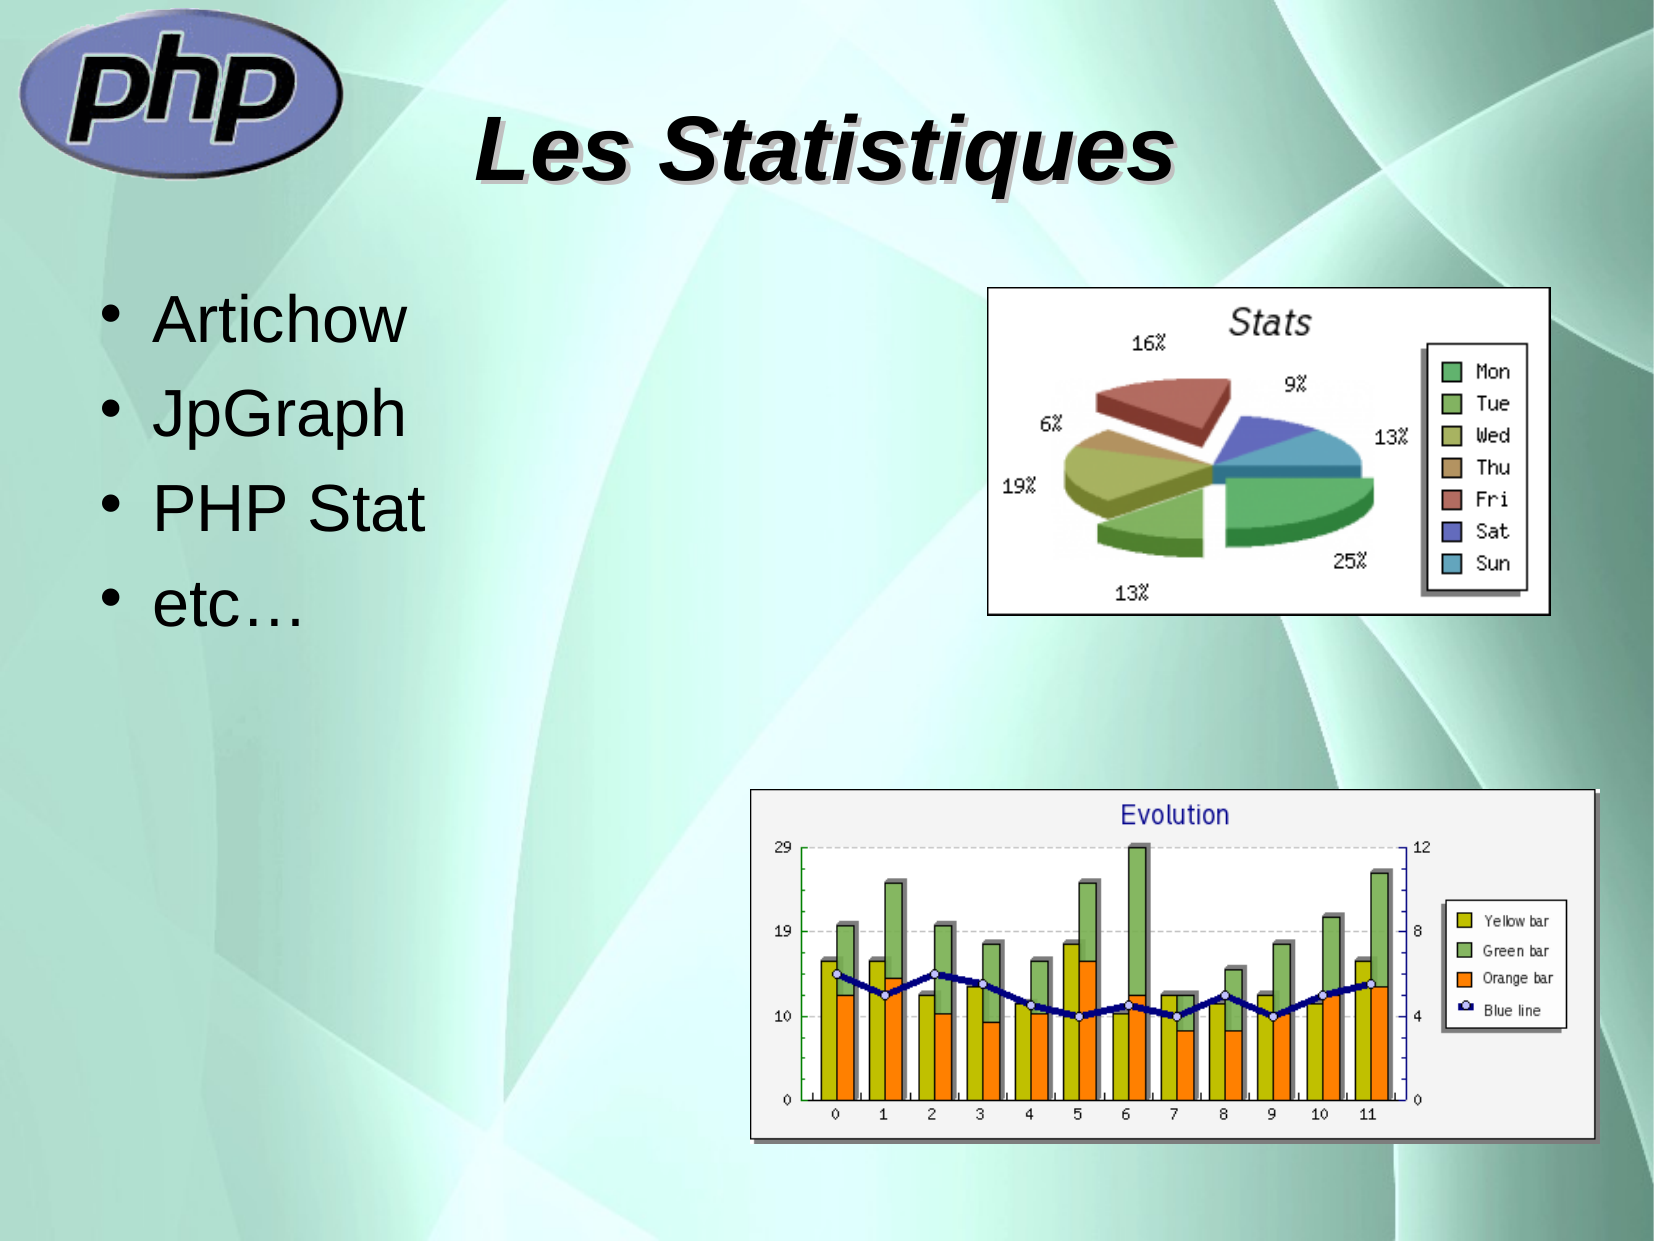

# Les Statistiques
Artichow
JpGraph
PHP Stat
etc…